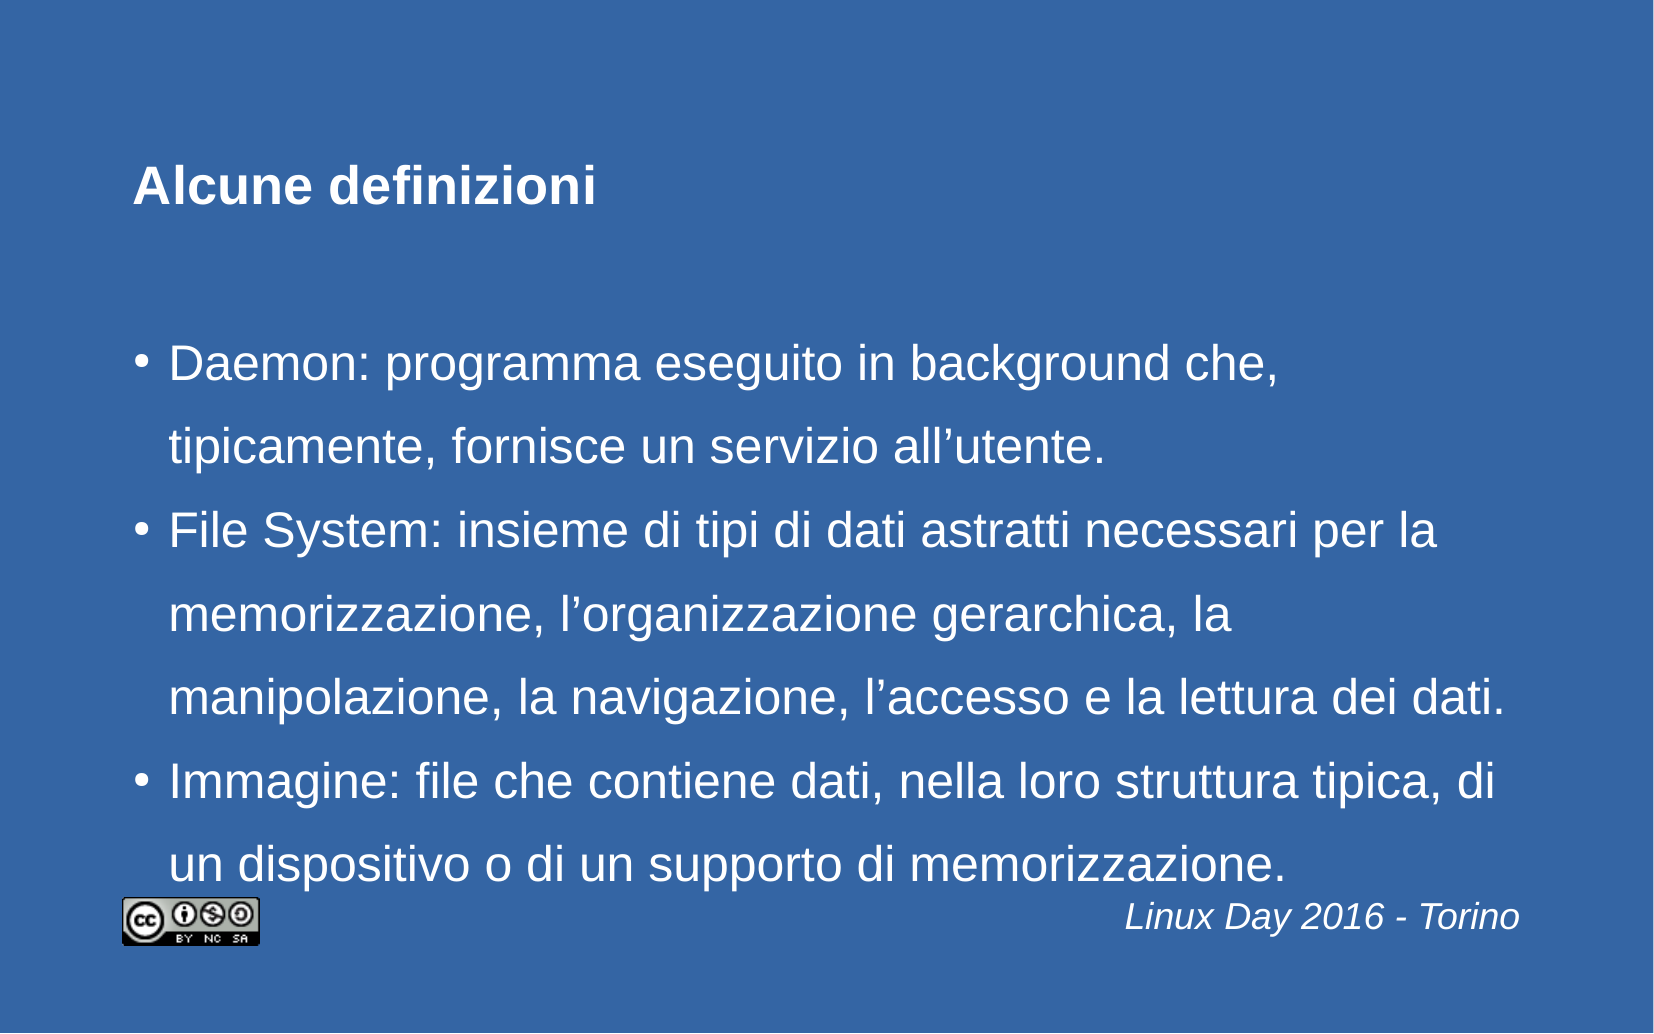

Alcune definizioni
Daemon: programma eseguito in background che, tipicamente, fornisce un servizio all’utente.
File System: insieme di tipi di dati astratti necessari per la memorizzazione, l’organizzazione gerarchica, la manipolazione, la navigazione, l’accesso e la lettura dei dati.
Immagine: file che contiene dati, nella loro struttura tipica, di un dispositivo o di un supporto di memorizzazione.
Linux Day 2016 - Torino